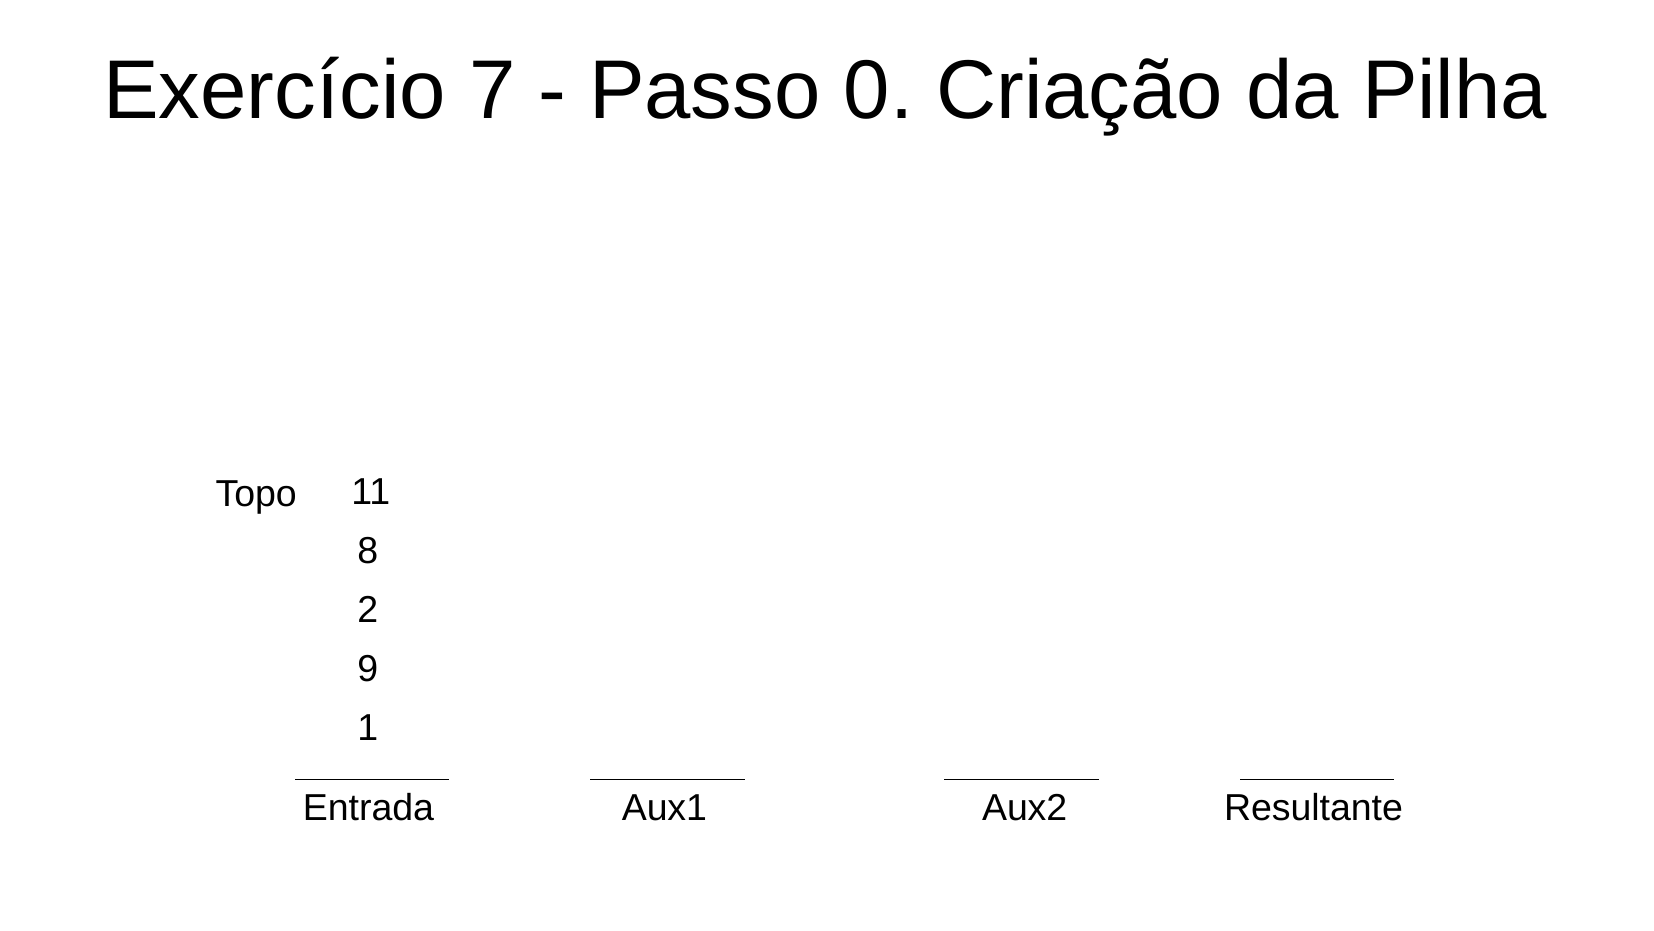

Exercício 7 - Passo 0. Criação da Pilha
11
Topo
8
2
9
1
Entrada
Aux1
Aux2
Resultante